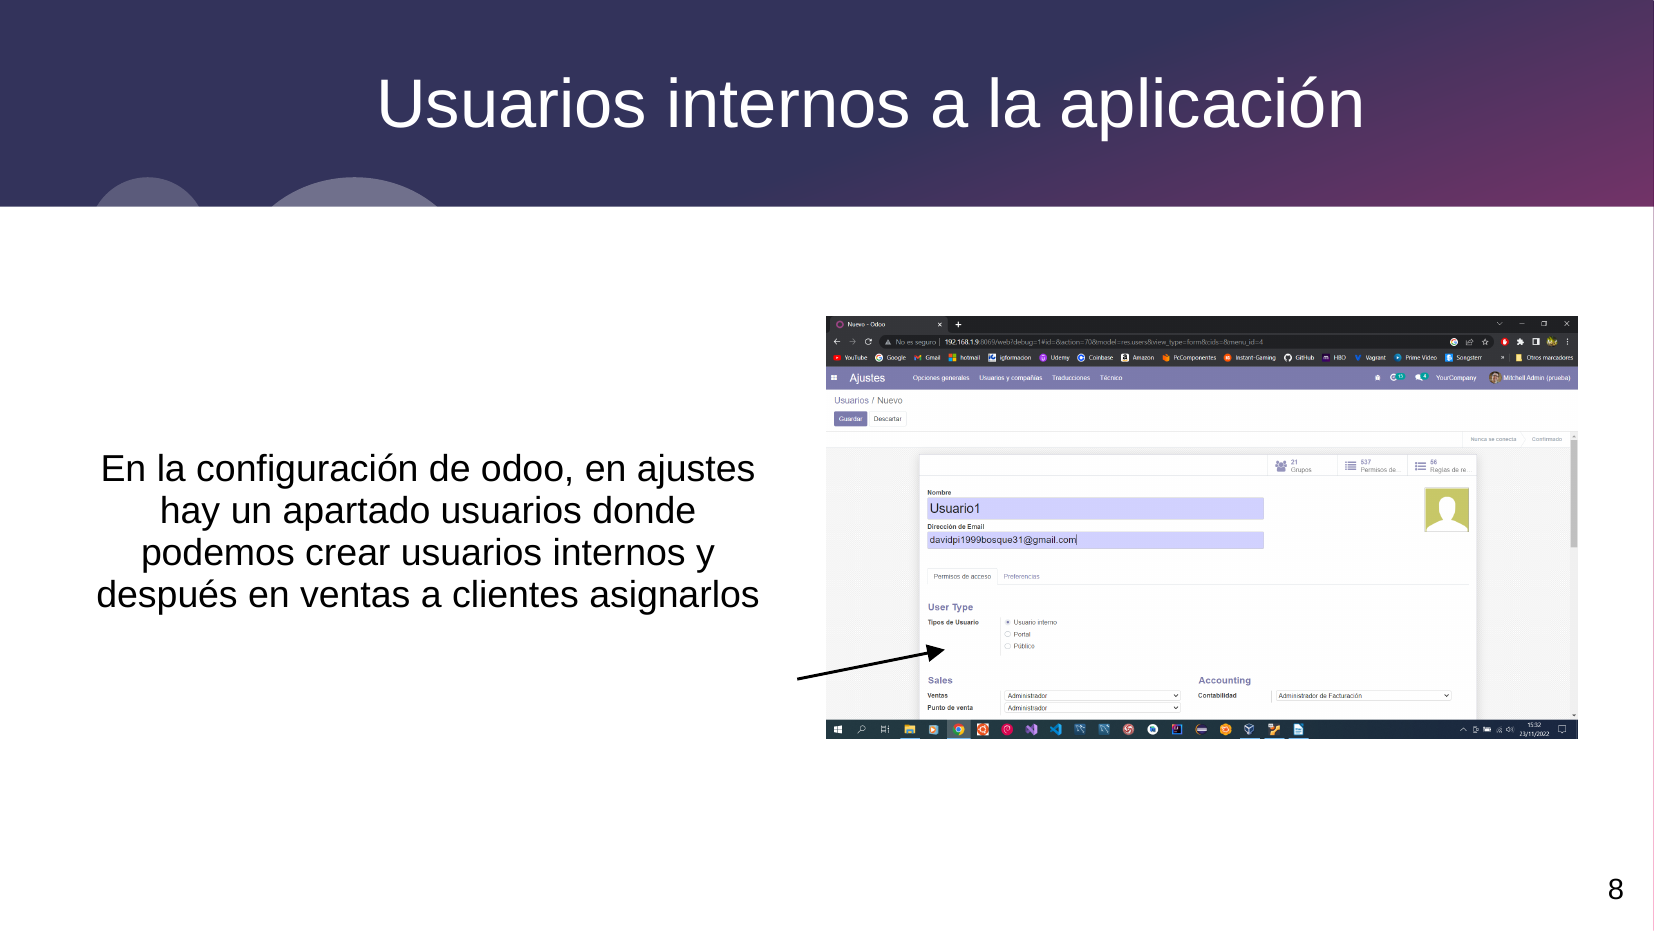

# Usuarios internos a la aplicación
En la configuración de odoo, en ajustes hay un apartado usuarios donde podemos crear usuarios internos y después en ventas a clientes asignarlos